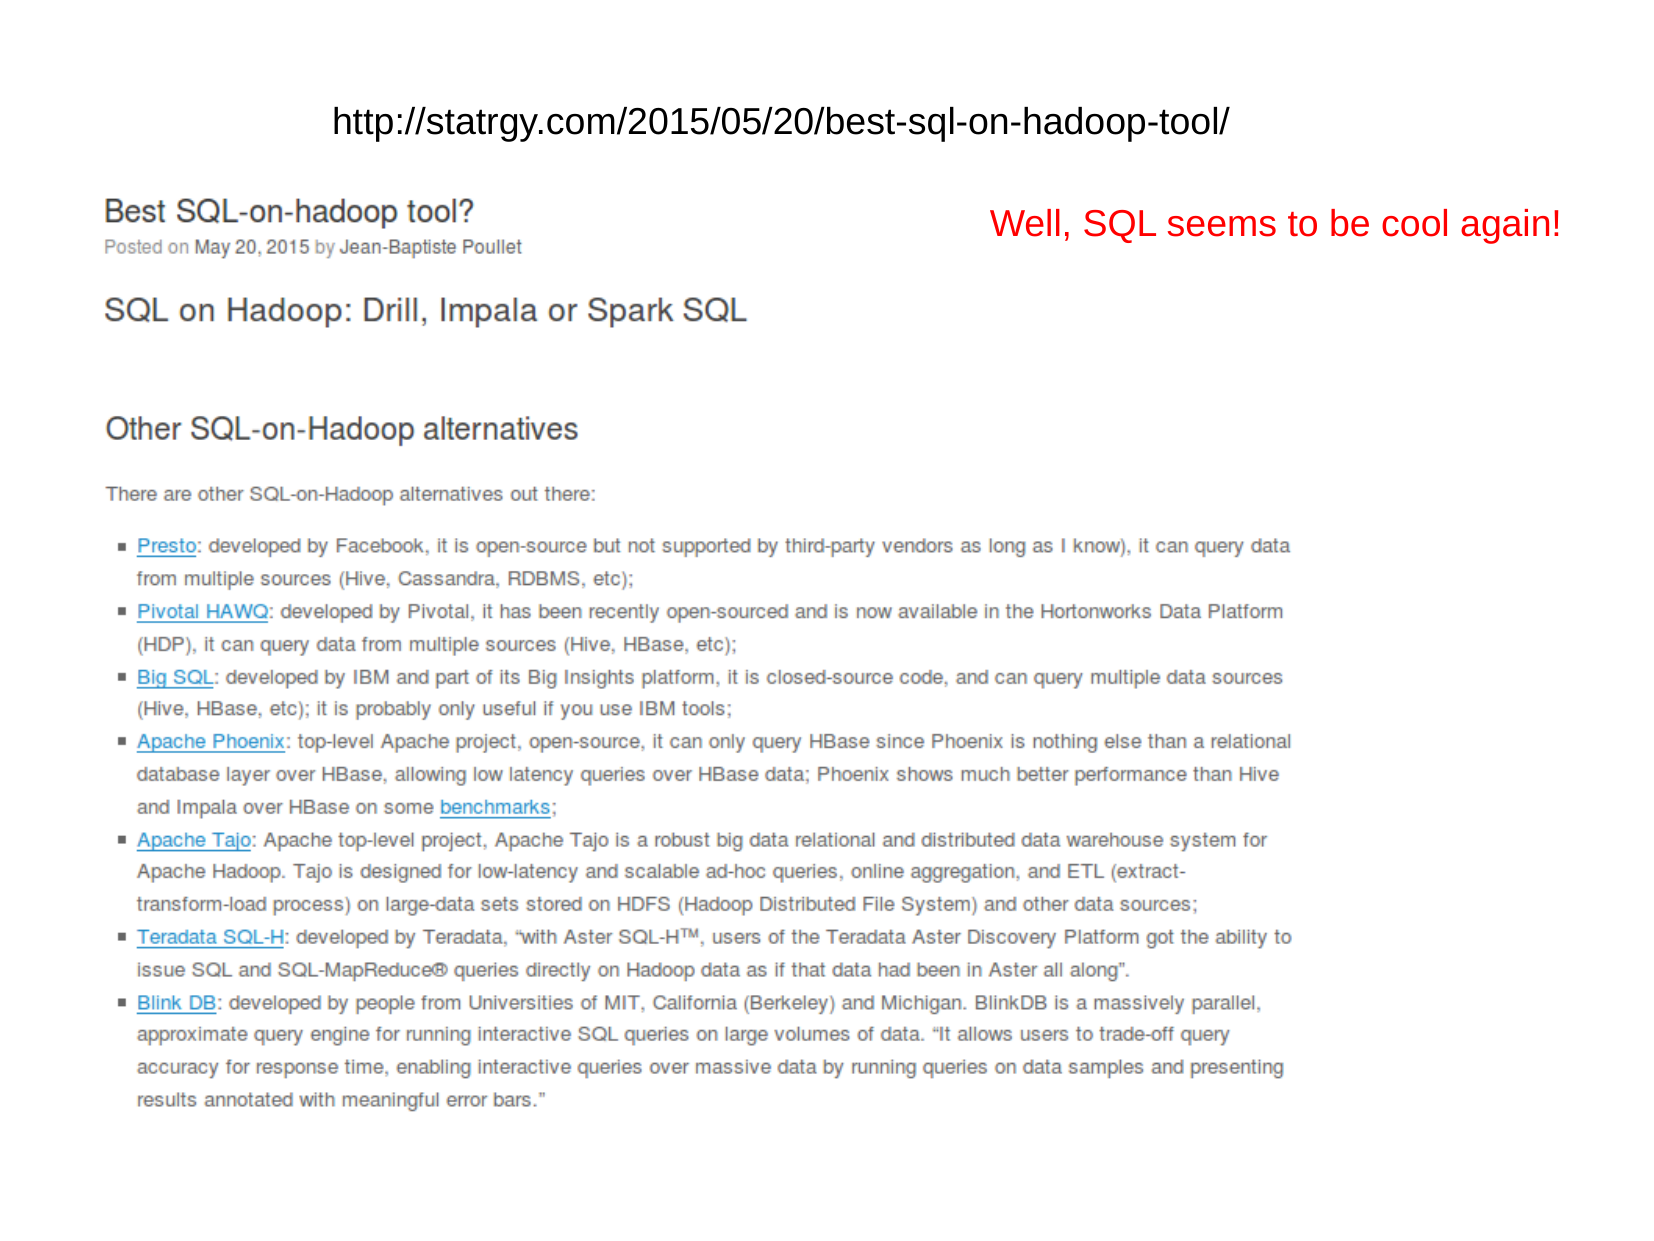

http://statrgy.com/2015/05/20/best-sql-on-hadoop-tool/
Well, SQL seems to be cool again!